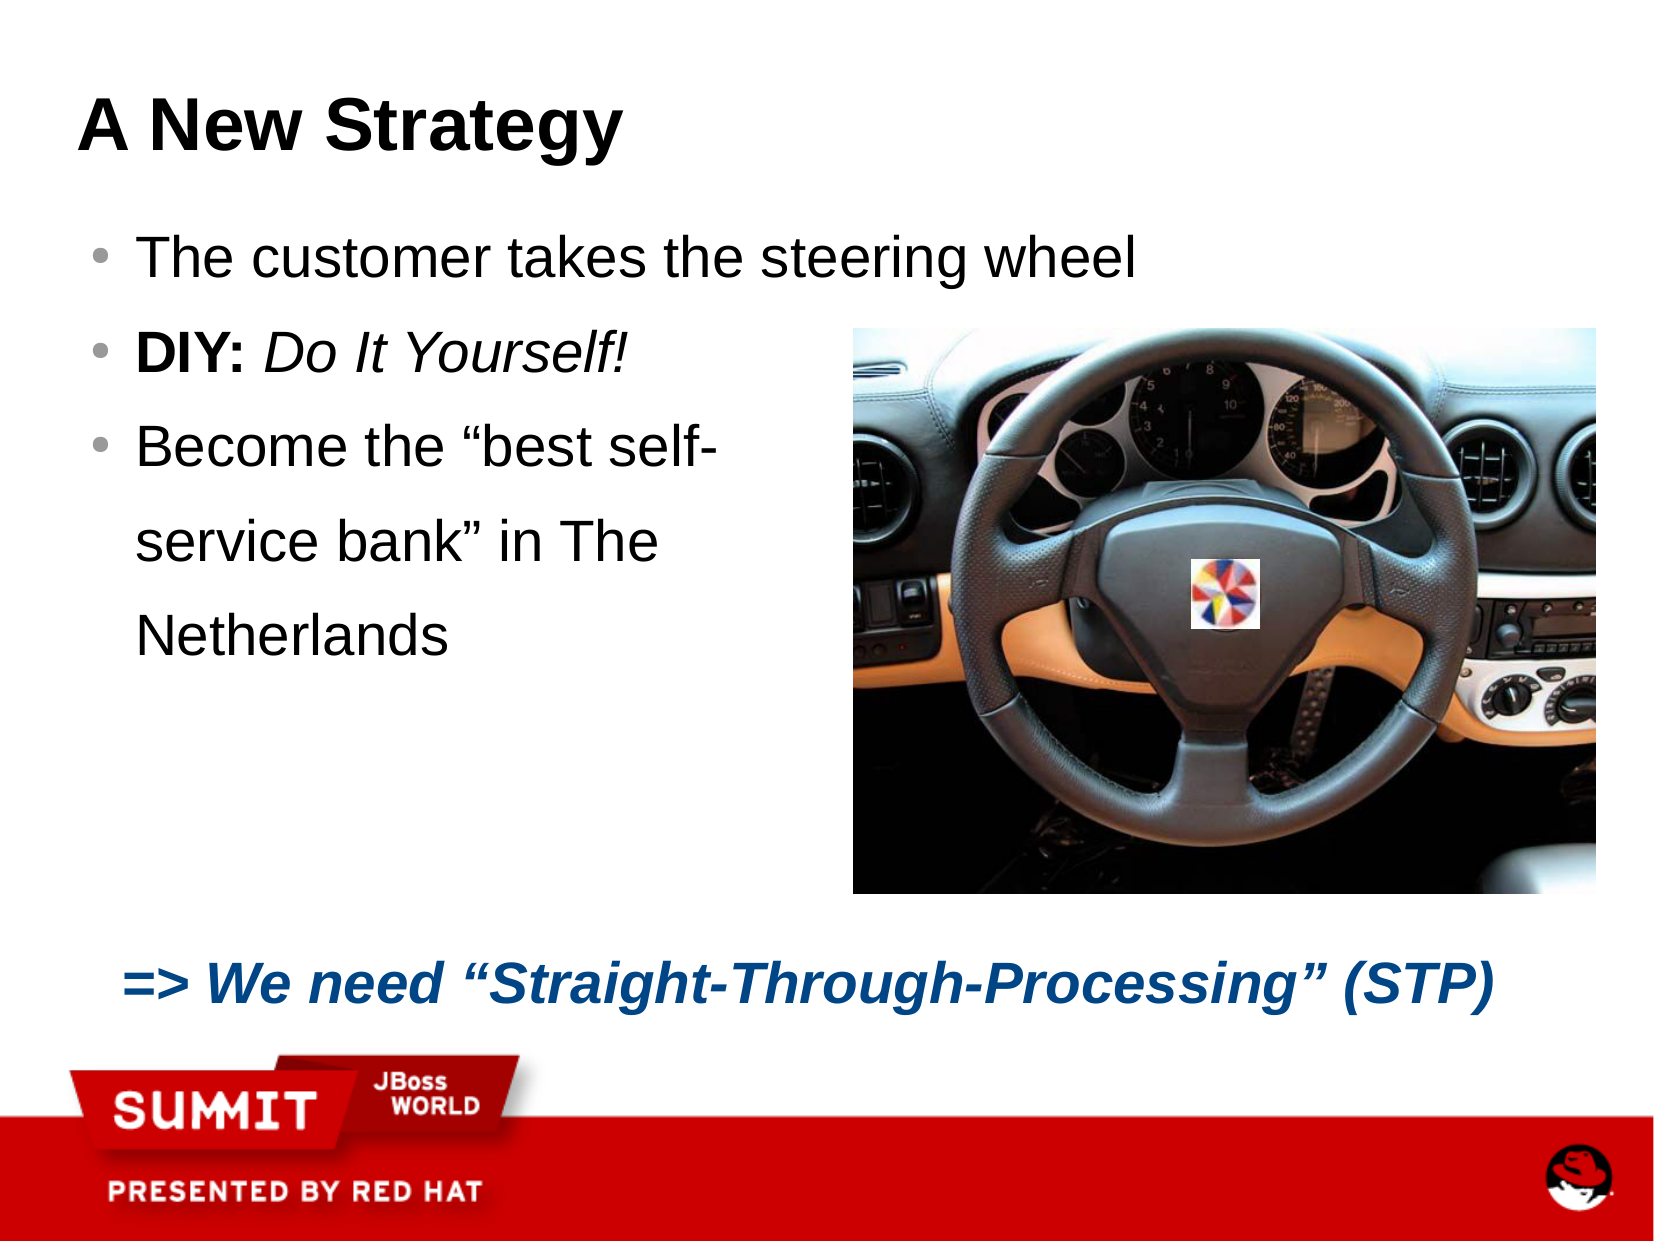

# A New Strategy
The customer takes the steering wheel
DIY: Do It Yourself!
Become the “best self-
service bank” in The
Netherlands
=> We need “Straight-Through-Processing” (STP)